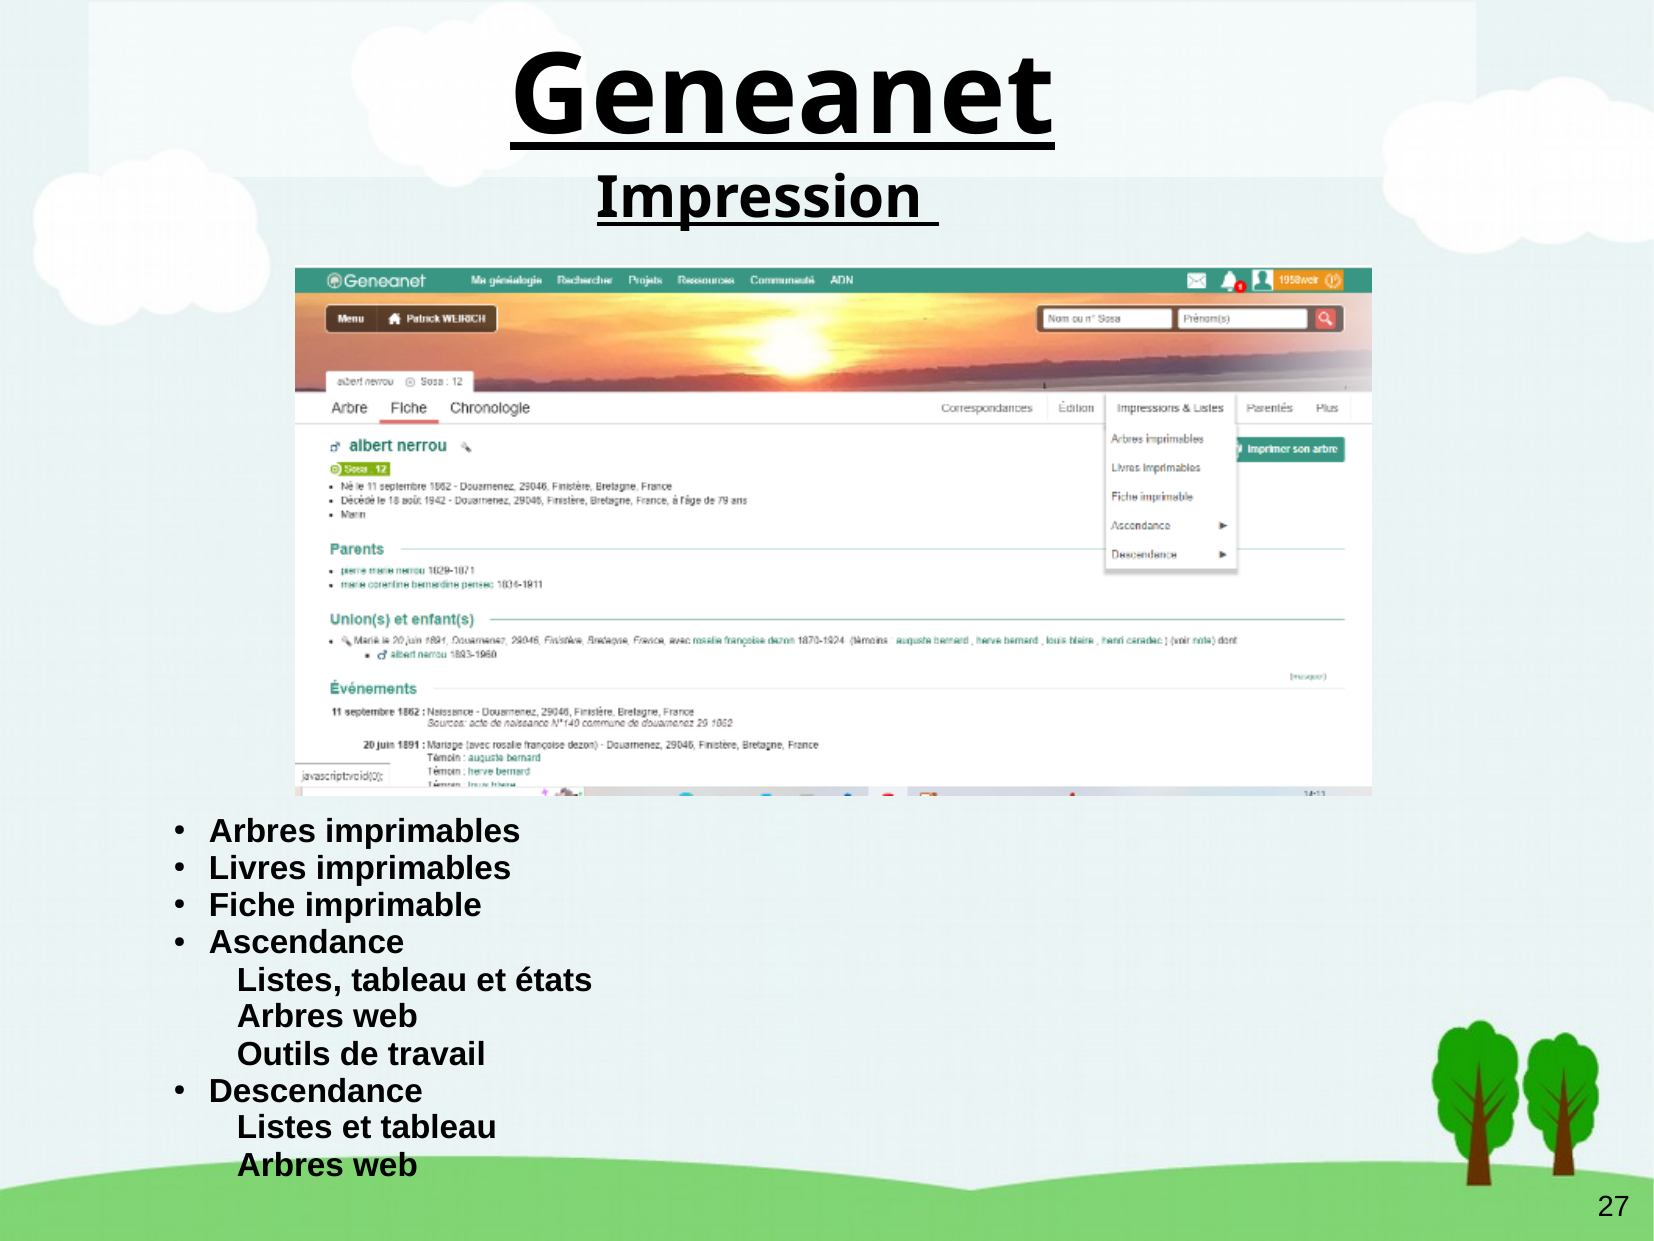

# Geneanet
Impression
Arbres imprimables
Livres imprimables
Fiche imprimable
Ascendance
 Listes, tableau et états
 Arbres web
 Outils de travail
Descendance
 Listes et tableau
 Arbres web
27